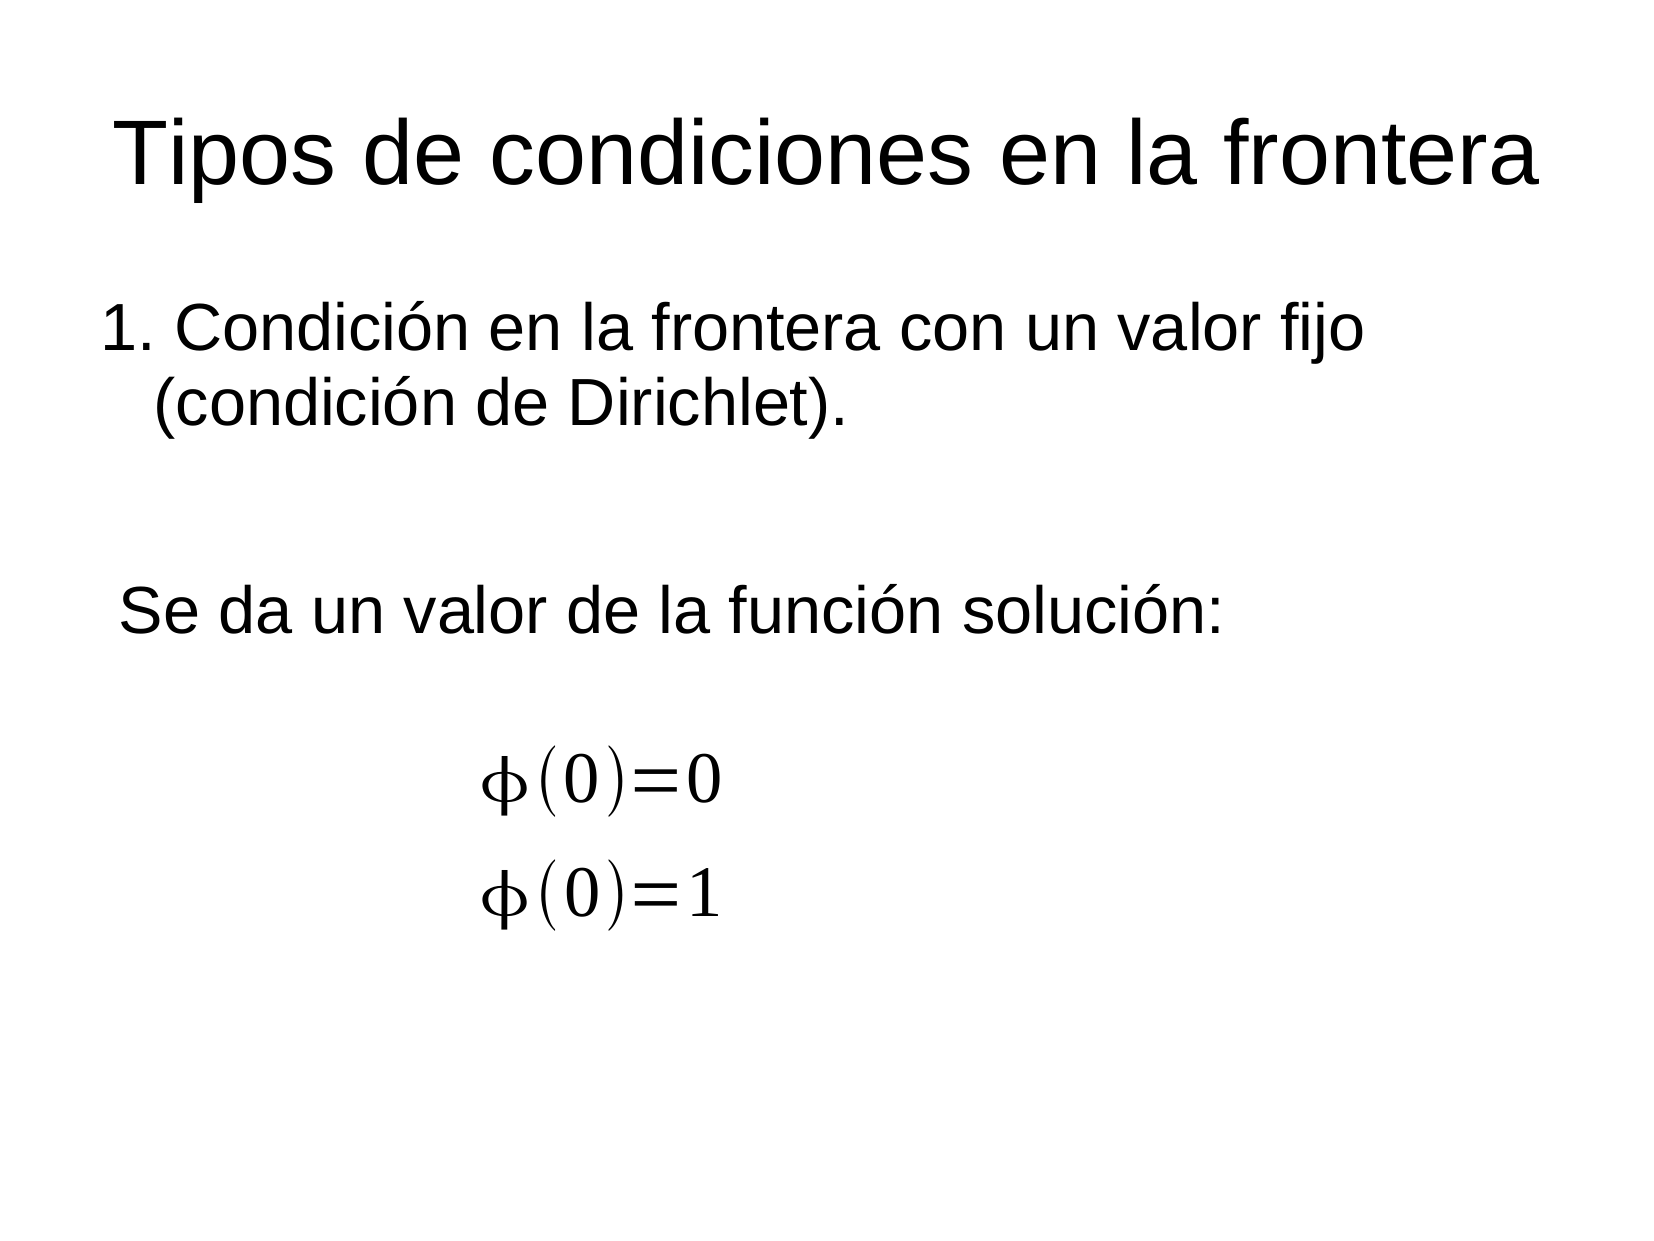

# Tipos de condiciones en la frontera
 Condición en la frontera con un valor fijo (condición de Dirichlet).
 Se da un valor de la función solución: